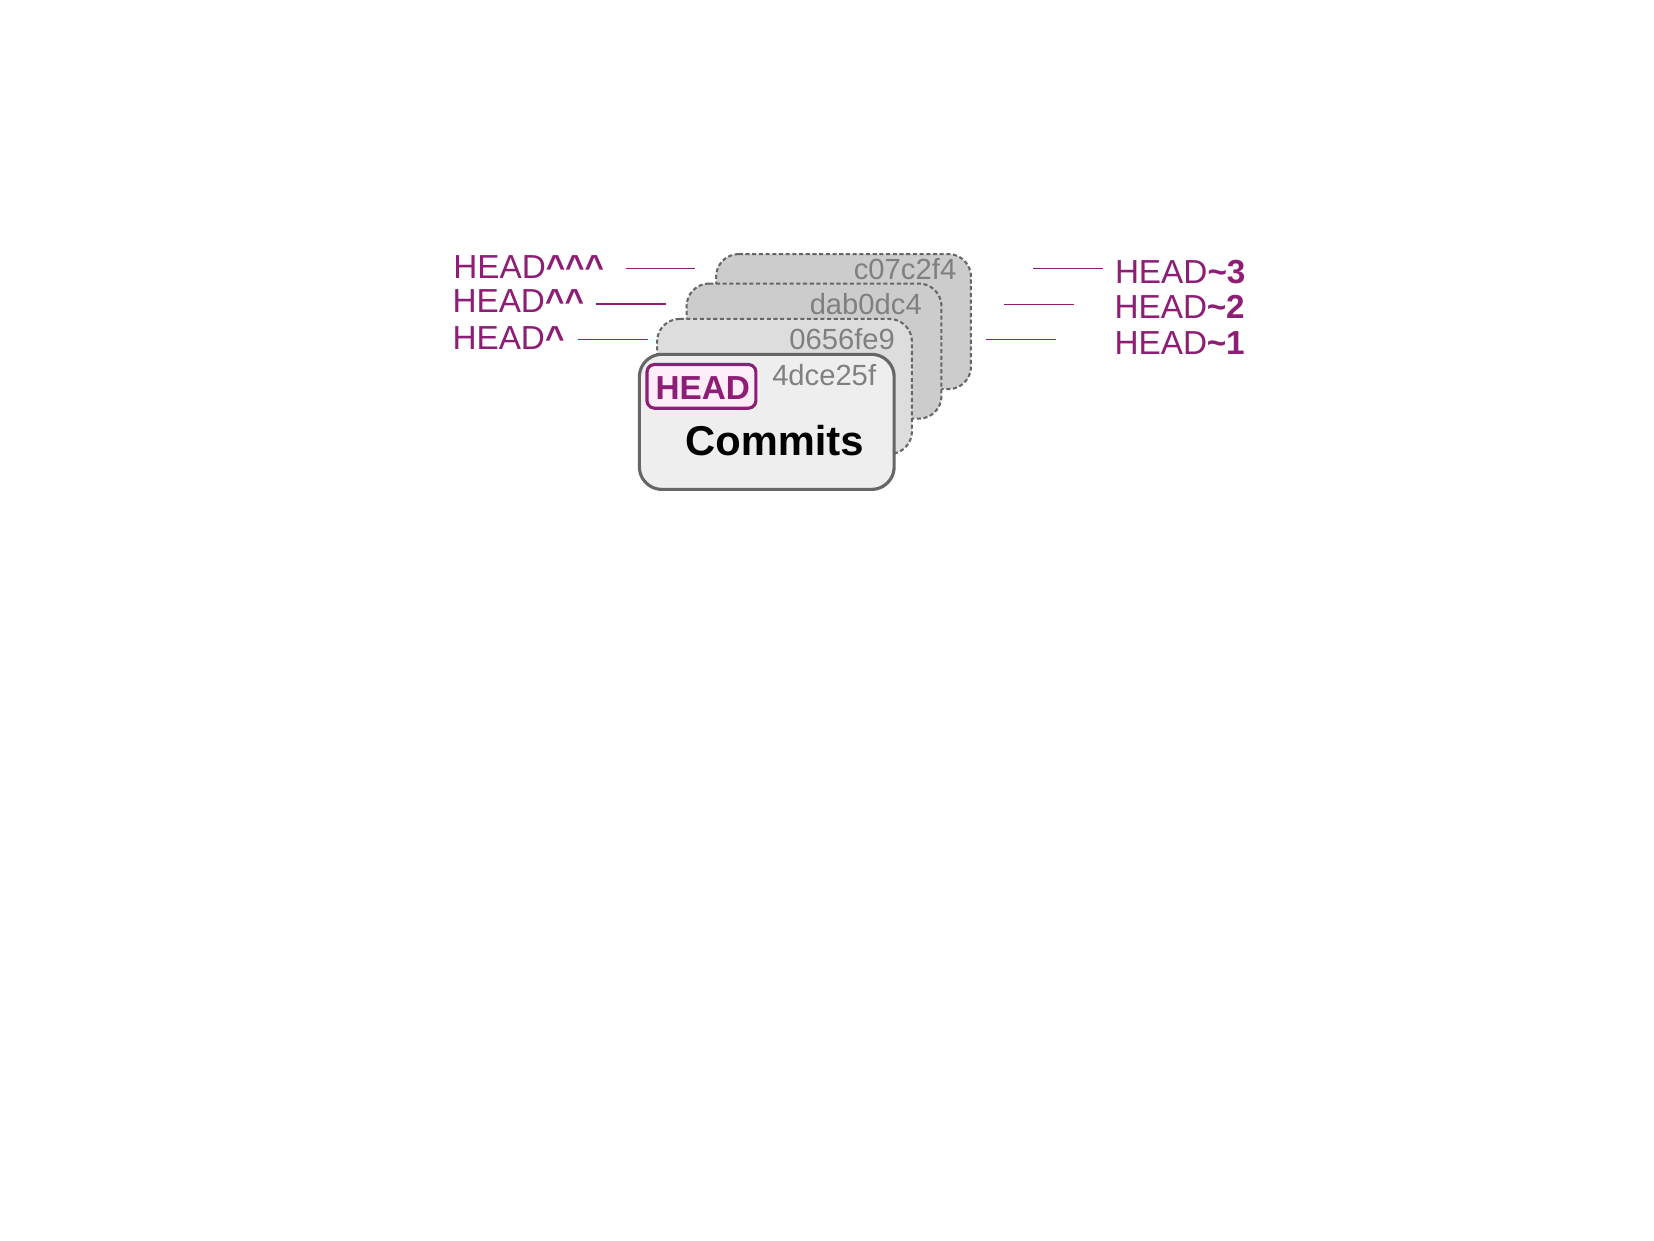

HEAD^^^
c07c2f4
HEAD~3
HEAD^^
dab0dc4
HEAD~2
HEAD^
0656fe9
HEAD~1
4dce25f
HEAD
Commits